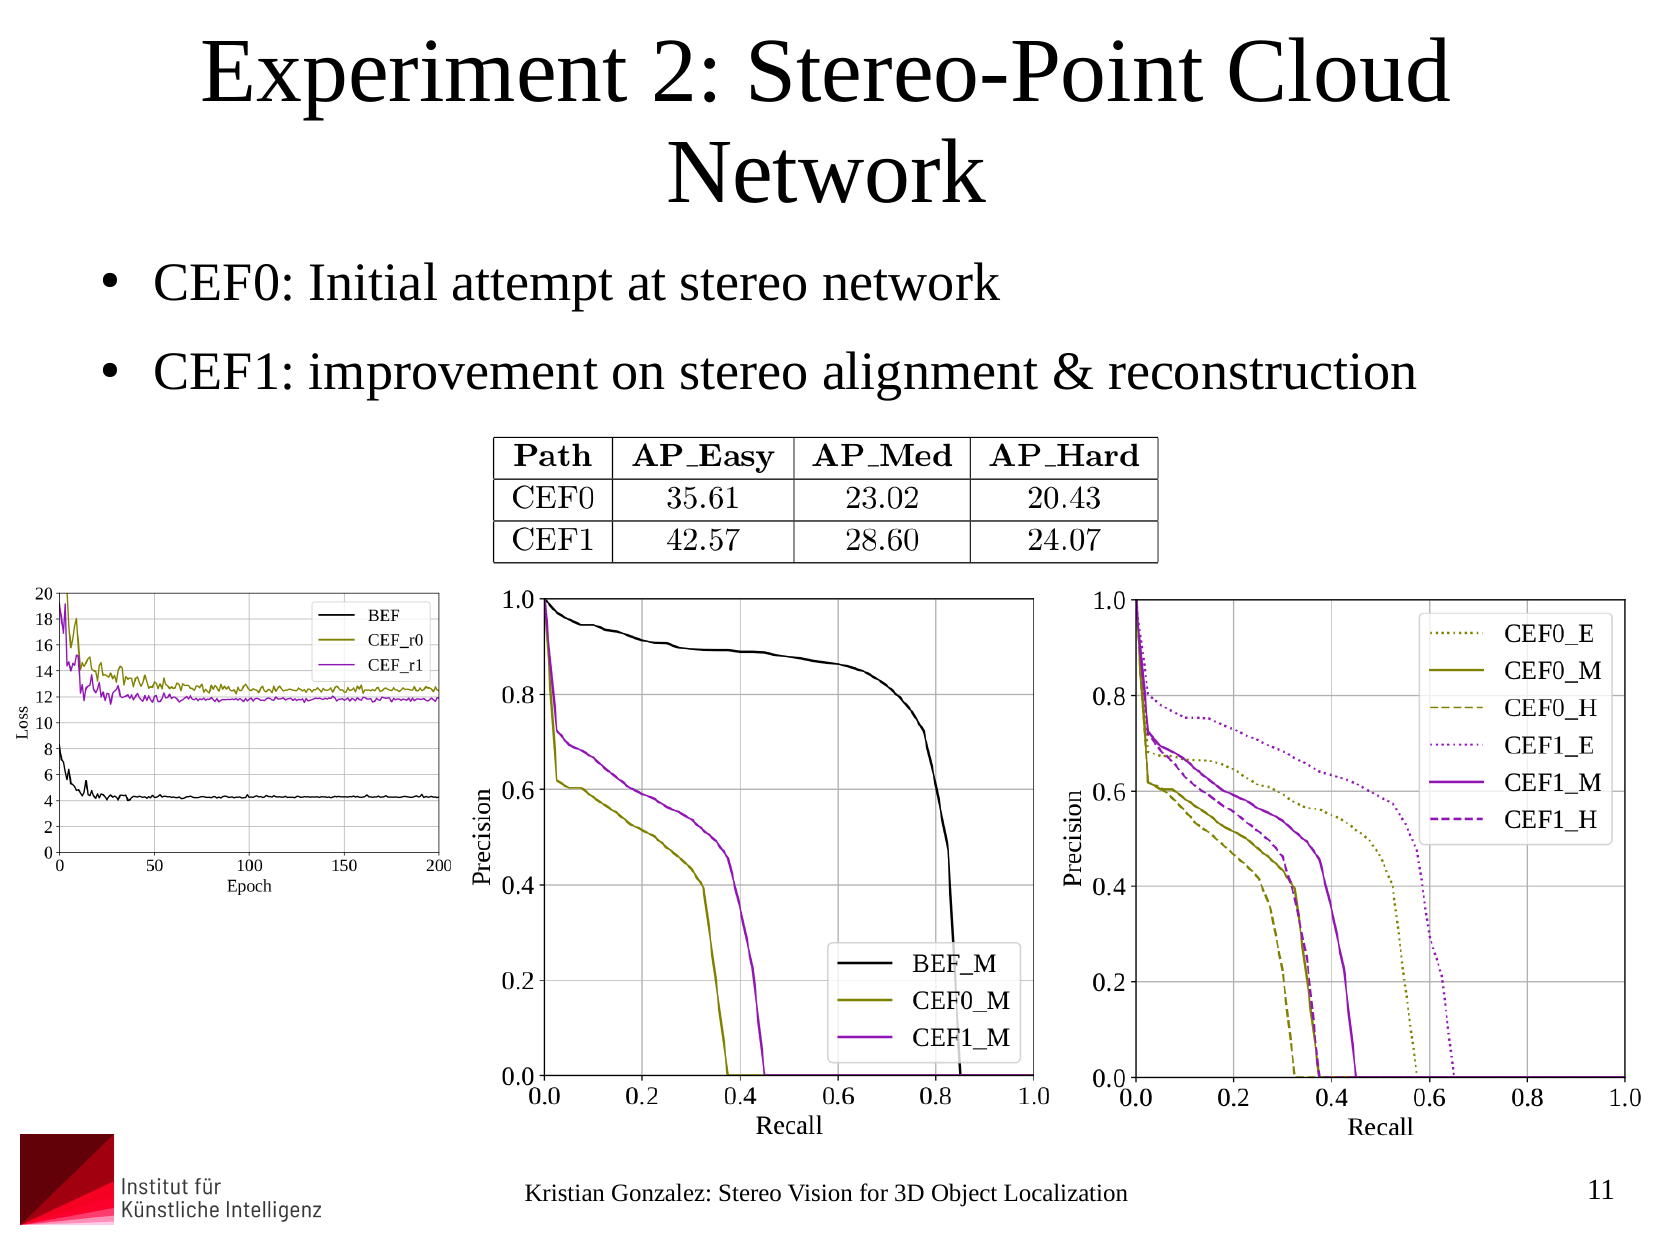

# Experiment 2: Stereo-Point Cloud Network
CEF0: Initial attempt at stereo network
CEF1: improvement on stereo alignment & reconstruction
11
Kristian Gonzalez: Stereo Vision for 3D Object Localization